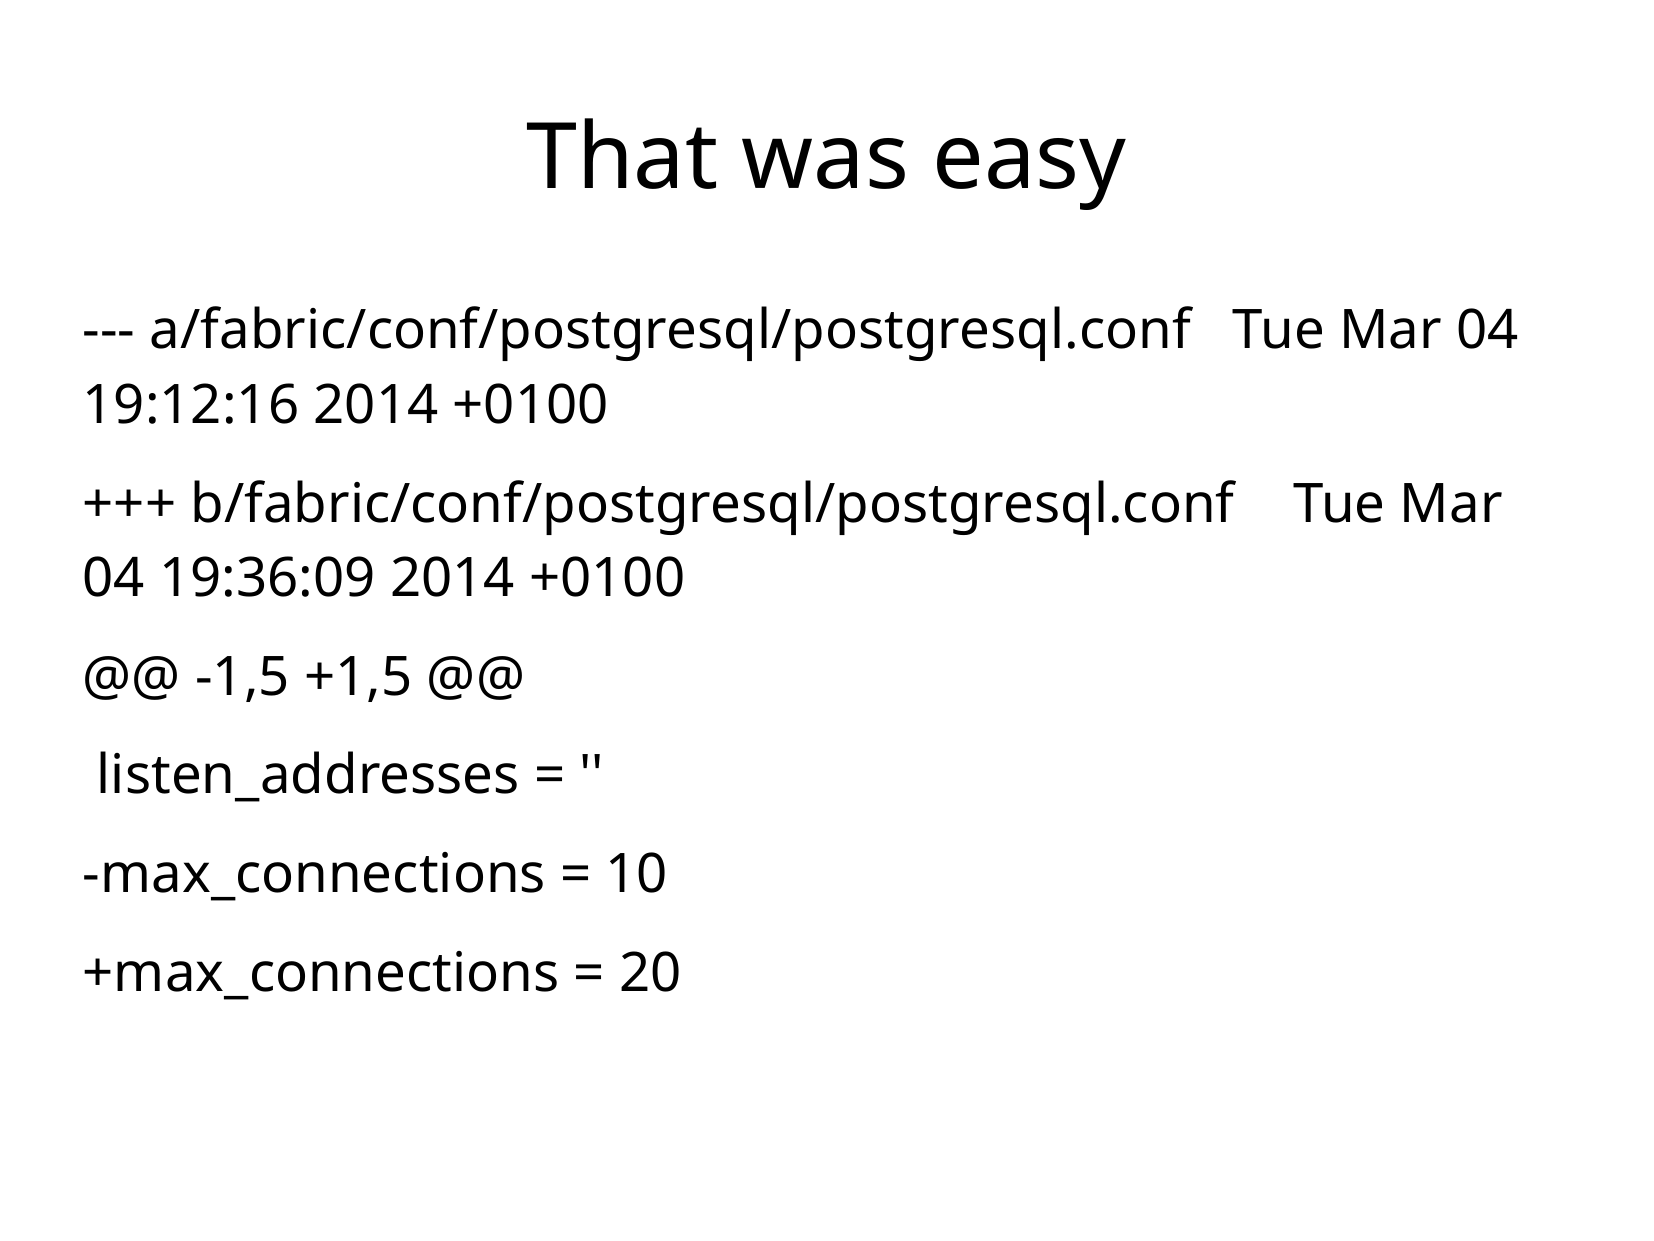

# That was easy
--- a/fabric/conf/postgresql/postgresql.conf	Tue Mar 04 19:12:16 2014 +0100
+++ b/fabric/conf/postgresql/postgresql.conf	Tue Mar 04 19:36:09 2014 +0100
@@ -1,5 +1,5 @@
 listen_addresses = ''
-max_connections = 10
+max_connections = 20